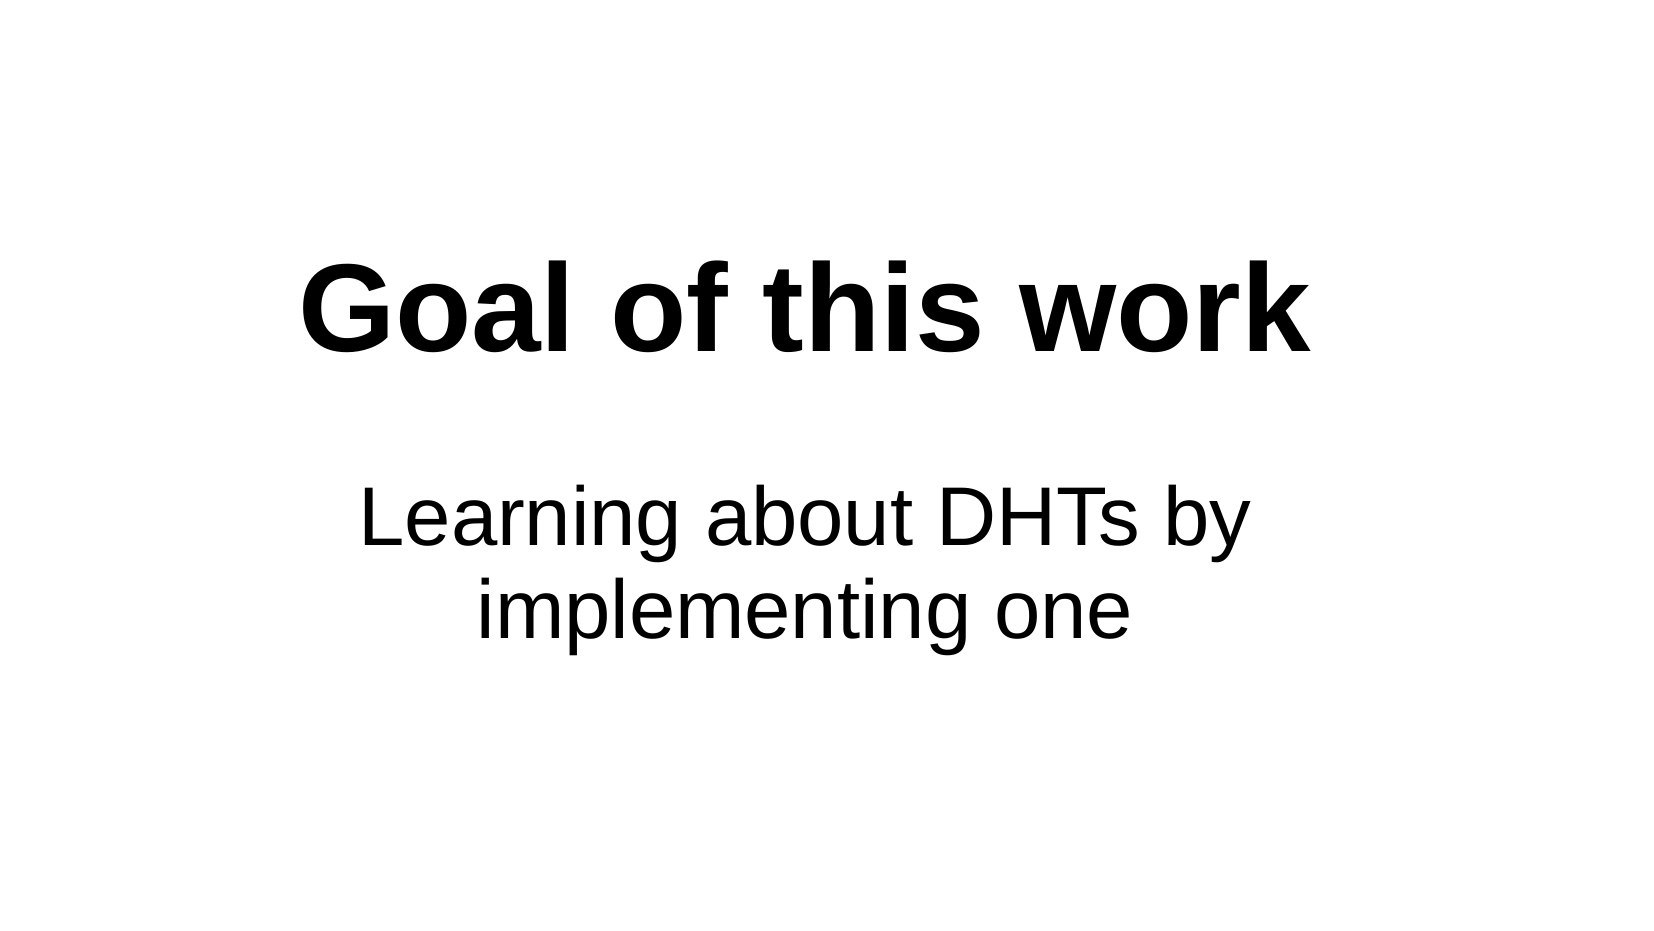

Goal of this work
Learning about DHTs by implementing one